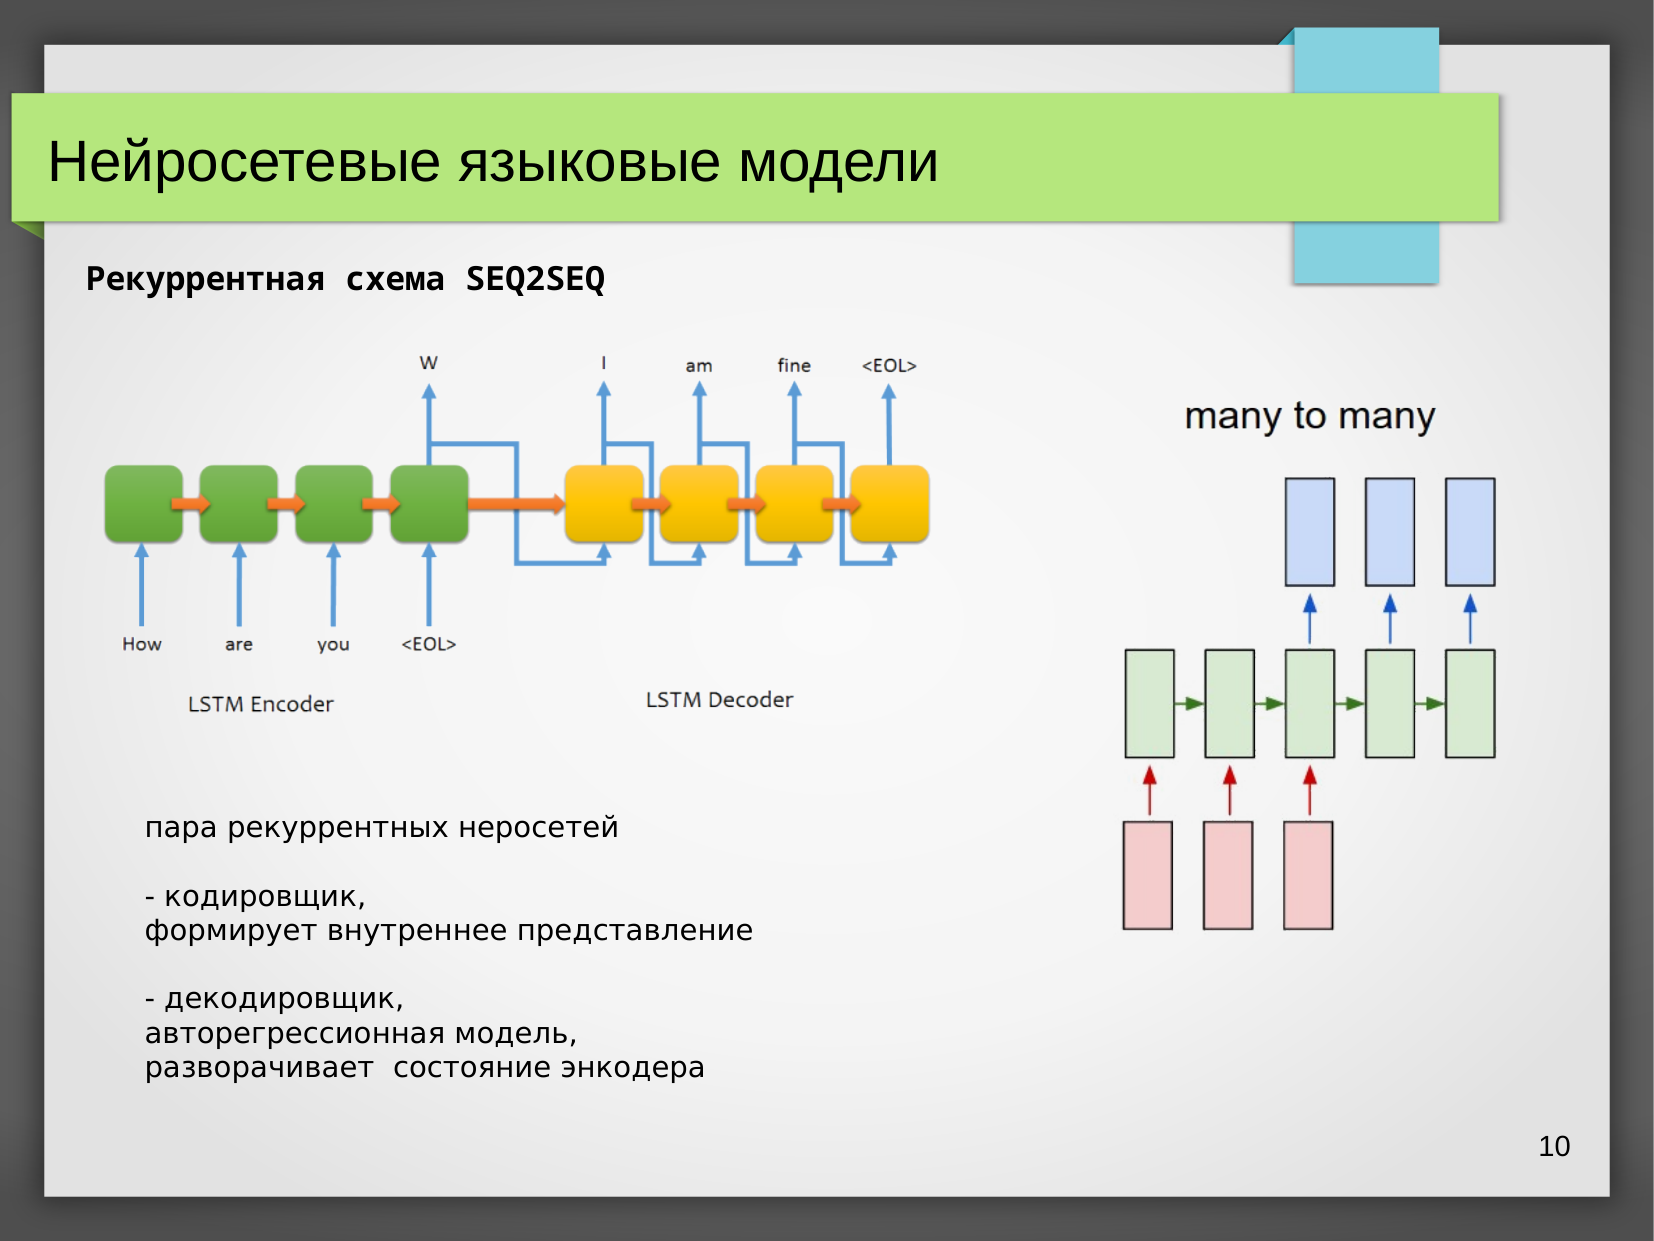

# Нейросетевые языковые модели
Рекуррентная схема SEQ2SEQ
пара рекуррентных неросетей
- кодировщик,
формирует внутреннее представление
- декодировщик,
авторегрессионная модель,
разворачивает состояние энкодера
10